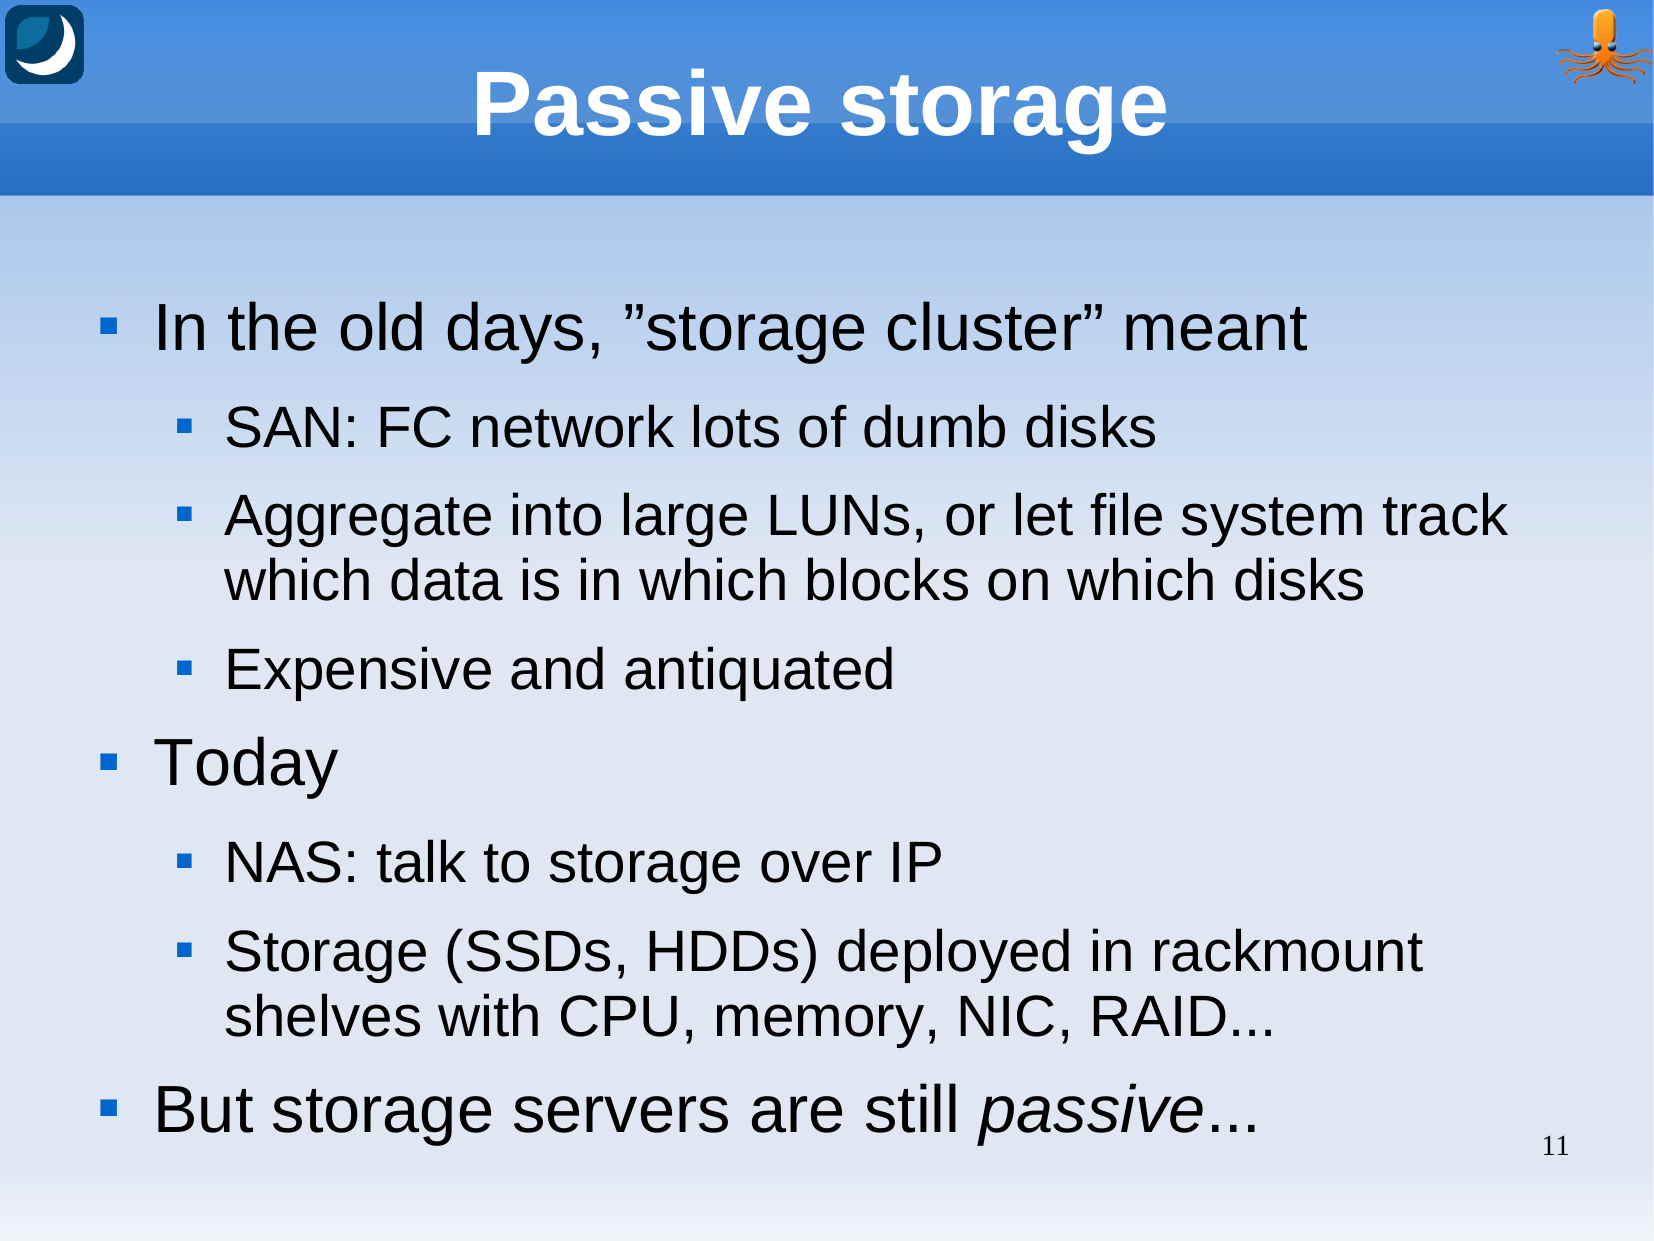

# Passive storage
In the old days, ”storage cluster” meant
SAN: FC network lots of dumb disks
Aggregate into large LUNs, or let file system track which data is in which blocks on which disks
Expensive and antiquated
Today
NAS: talk to storage over IP
Storage (SSDs, HDDs) deployed in rackmount shelves with CPU, memory, NIC, RAID...
But storage servers are still passive...
11